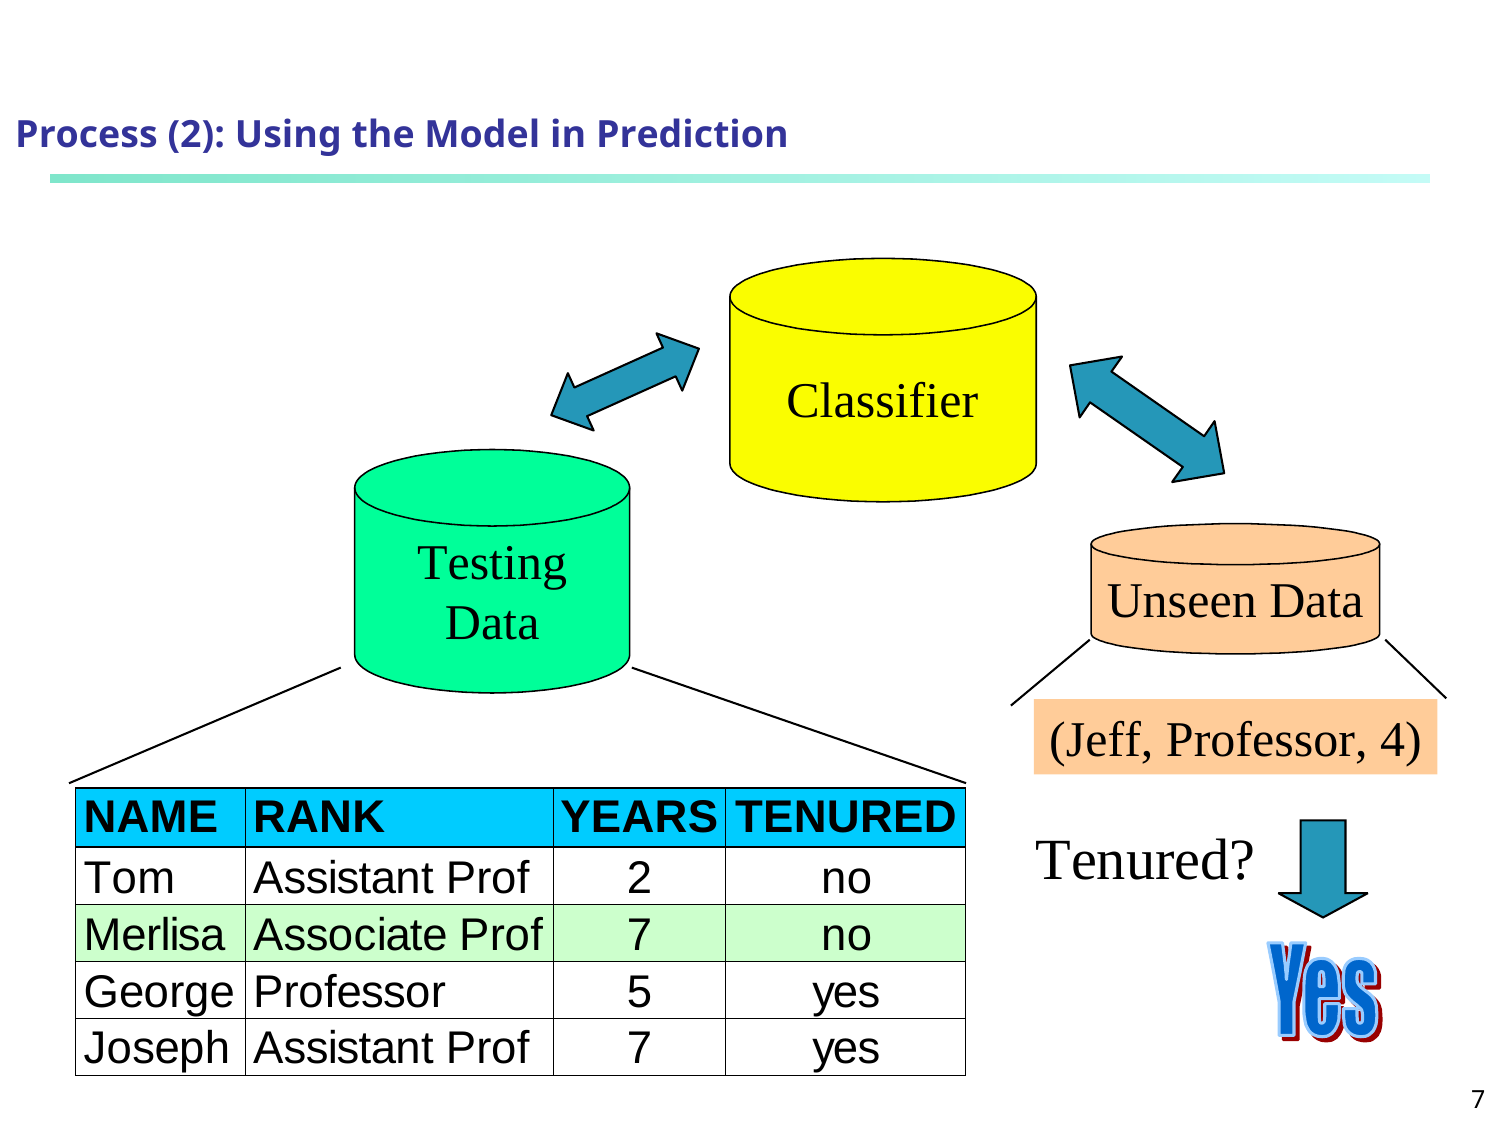

# Process (2): Using the Model in Prediction
Classifier
Testing
Data
Unseen Data
(Jeff, Professor, 4)
Tenured?